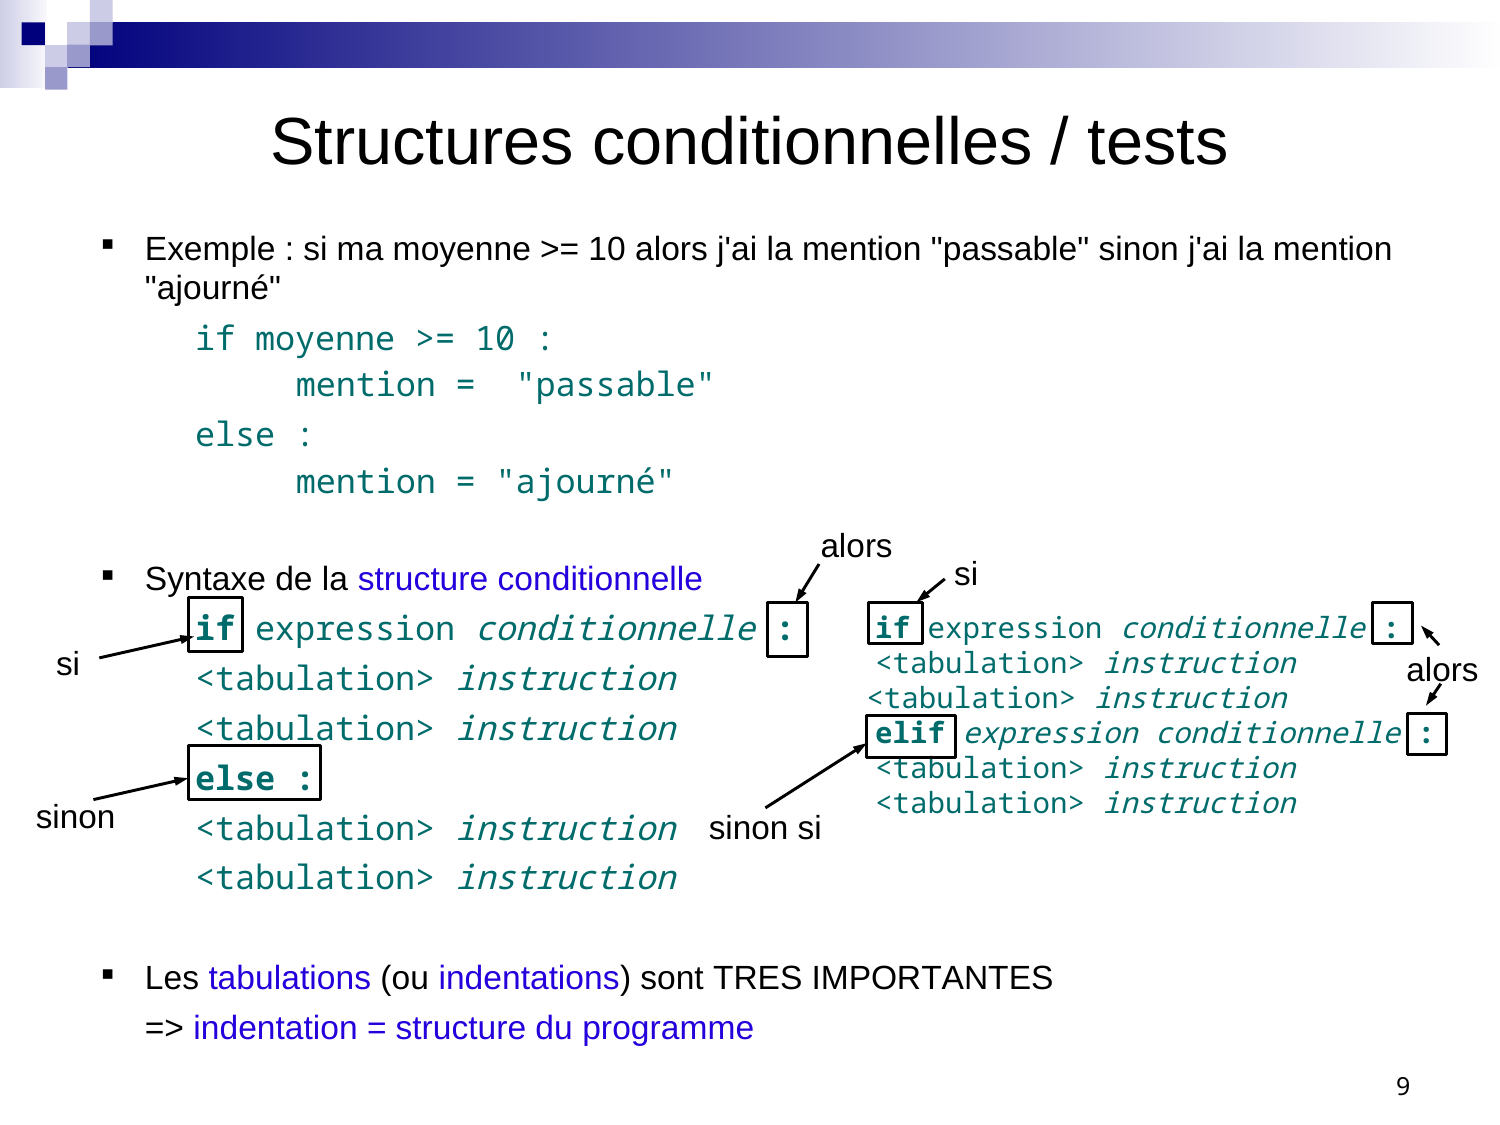

# Structures conditionnelles / tests
Exemple : si ma moyenne >= 10 alors j'ai la mention "passable" sinon j'ai la mention "ajourné"
if moyenne >= 10 :
mention =  "passable"
else :
mention = "ajourné"
Syntaxe de la structure conditionnelle
if expression conditionnelle :
<tabulation> instruction
<tabulation> instruction
else :
<tabulation> instruction
<tabulation> instruction
Les tabulations (ou indentations) sont TRES IMPORTANTES
=> indentation = structure du programme
alors
si
sinon
si
alors
sinon si
if expression conditionnelle :
<tabulation> instruction
<tabulation> instruction
elif expression conditionnelle :
<tabulation> instruction
<tabulation> instruction
9